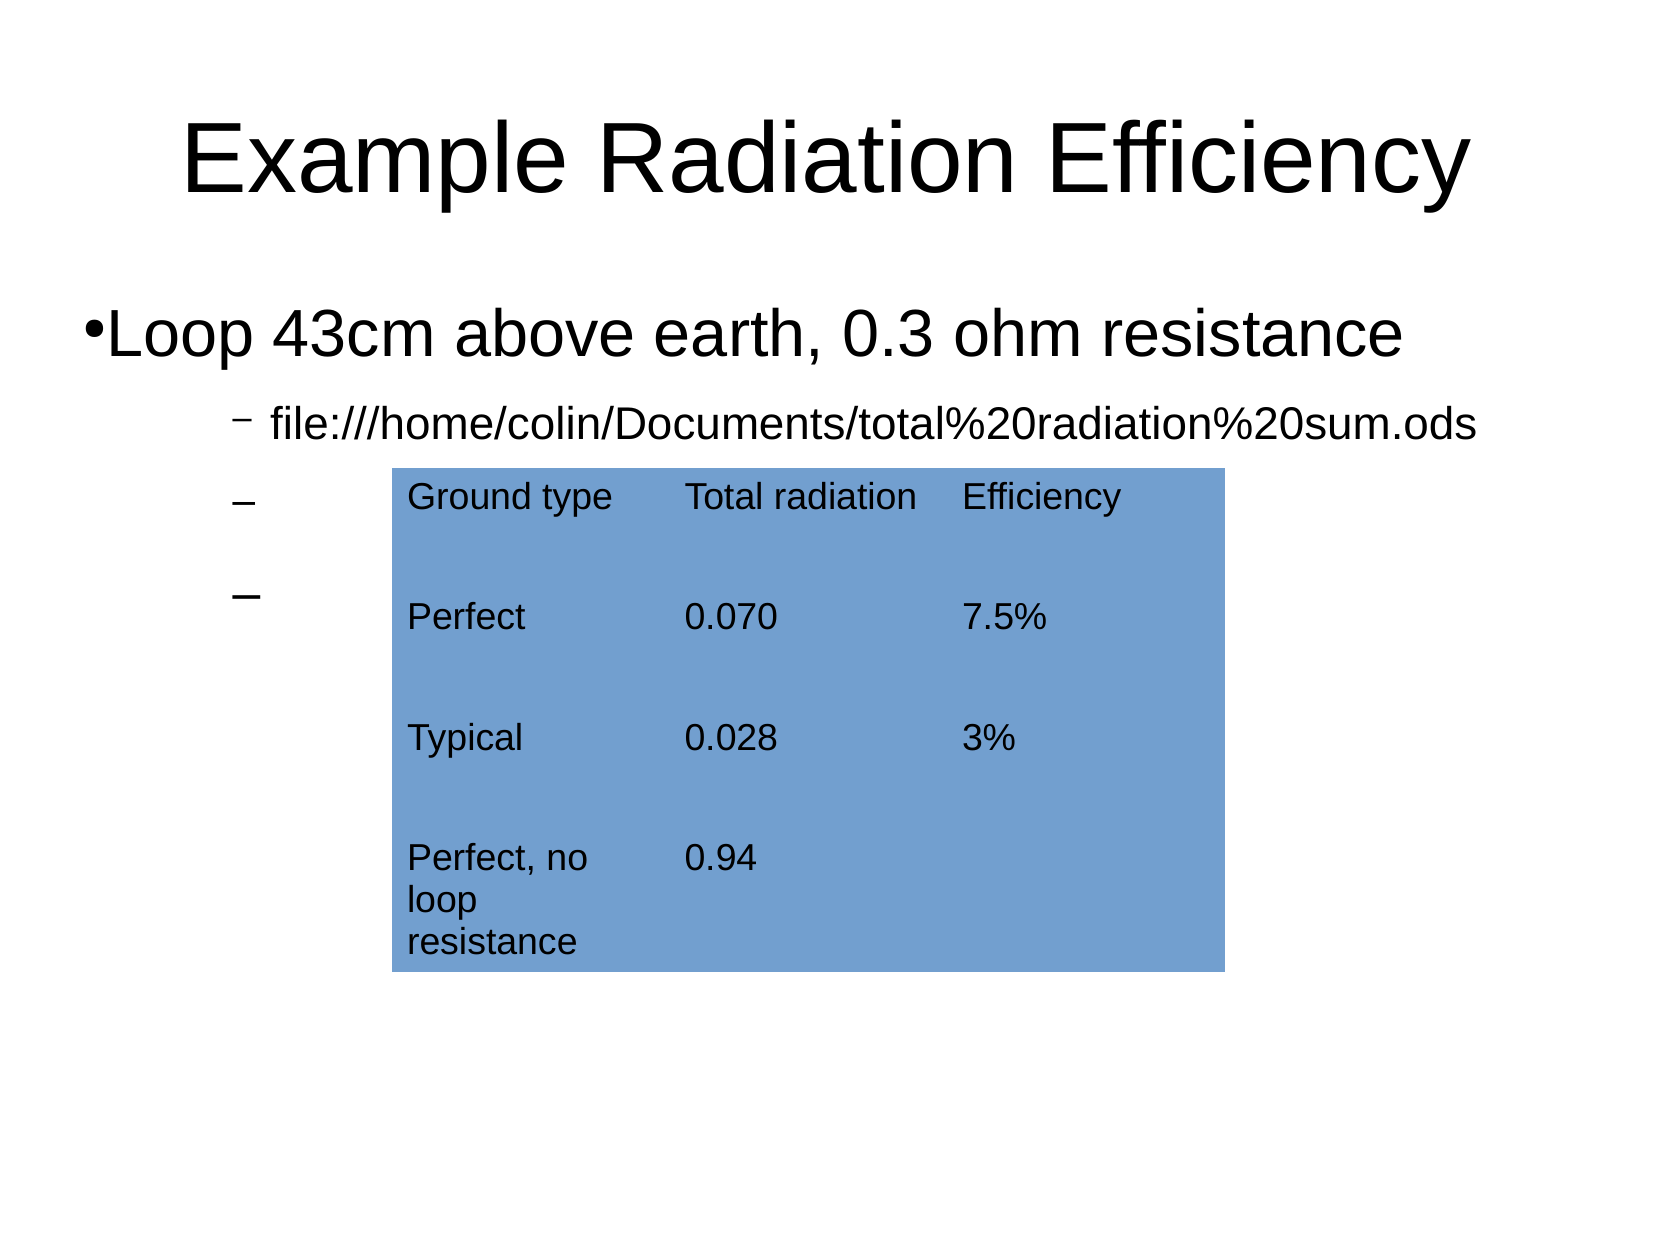

# Example Radiation Efficiency
Loop 43cm above earth, 0.3 ohm resistance
file:///home/colin/Documents/total%20radiation%20sum.ods
| Ground type | Total radiation | Efficiency |
| --- | --- | --- |
| Perfect | 0.070 | 7.5% |
| Typical | 0.028 | 3% |
| Perfect, no loop resistance | 0.94 | |